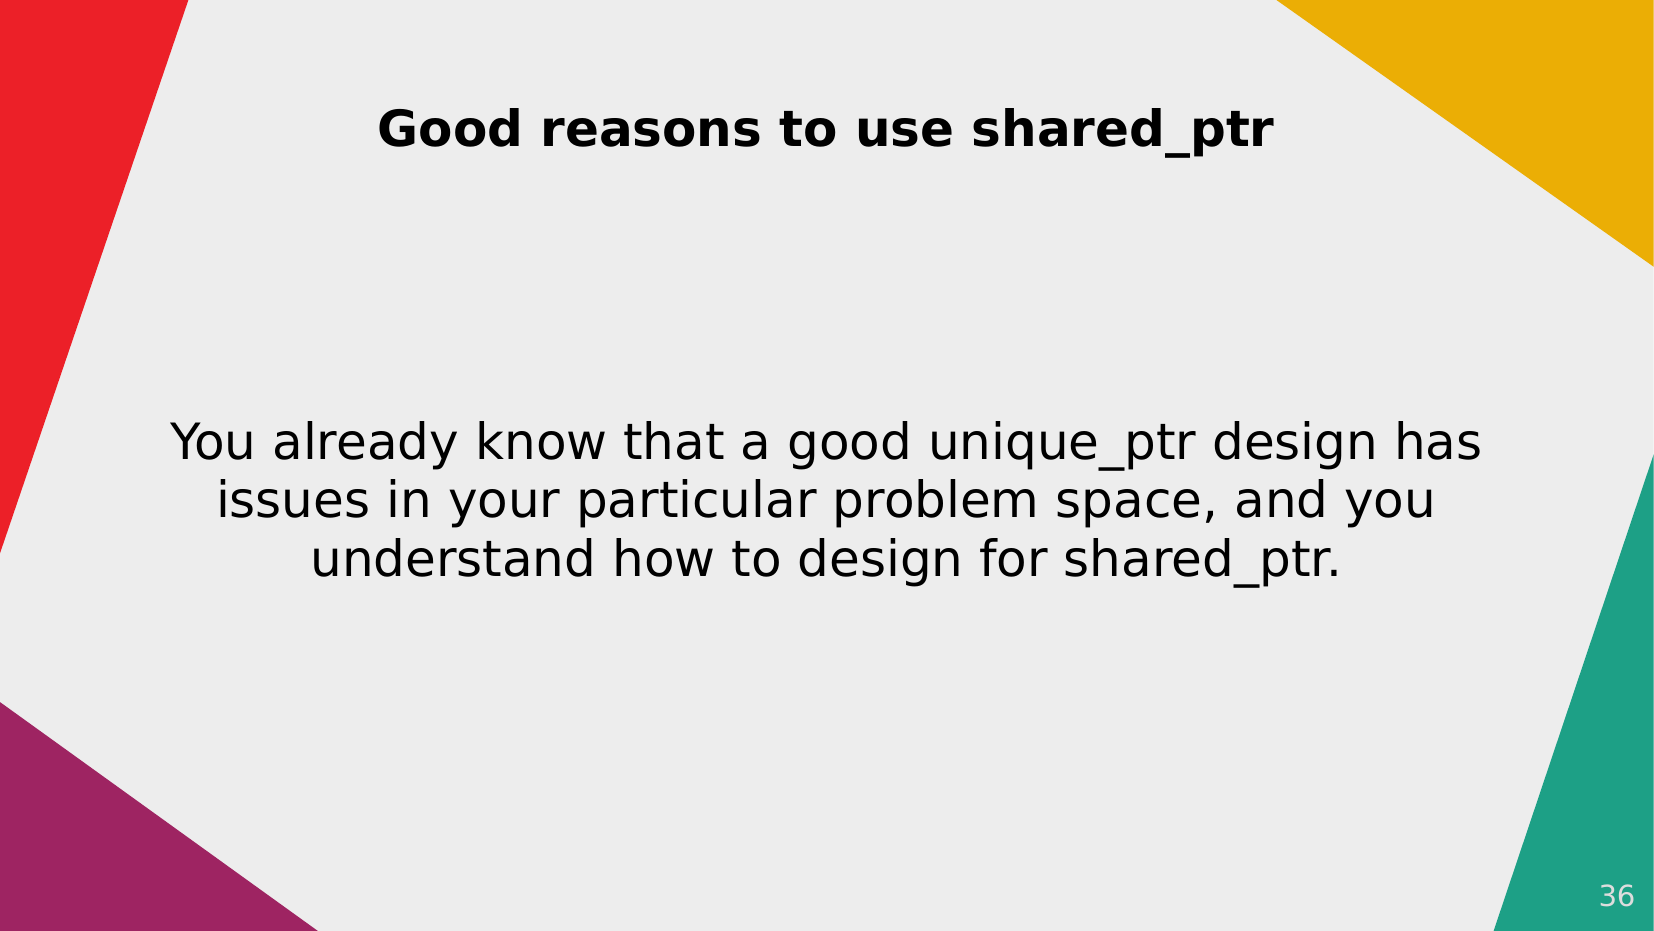

# Good reasons to use shared_ptr
You already know that a good unique_ptr design has issues in your particular problem space, and you understand how to design for shared_ptr.
36